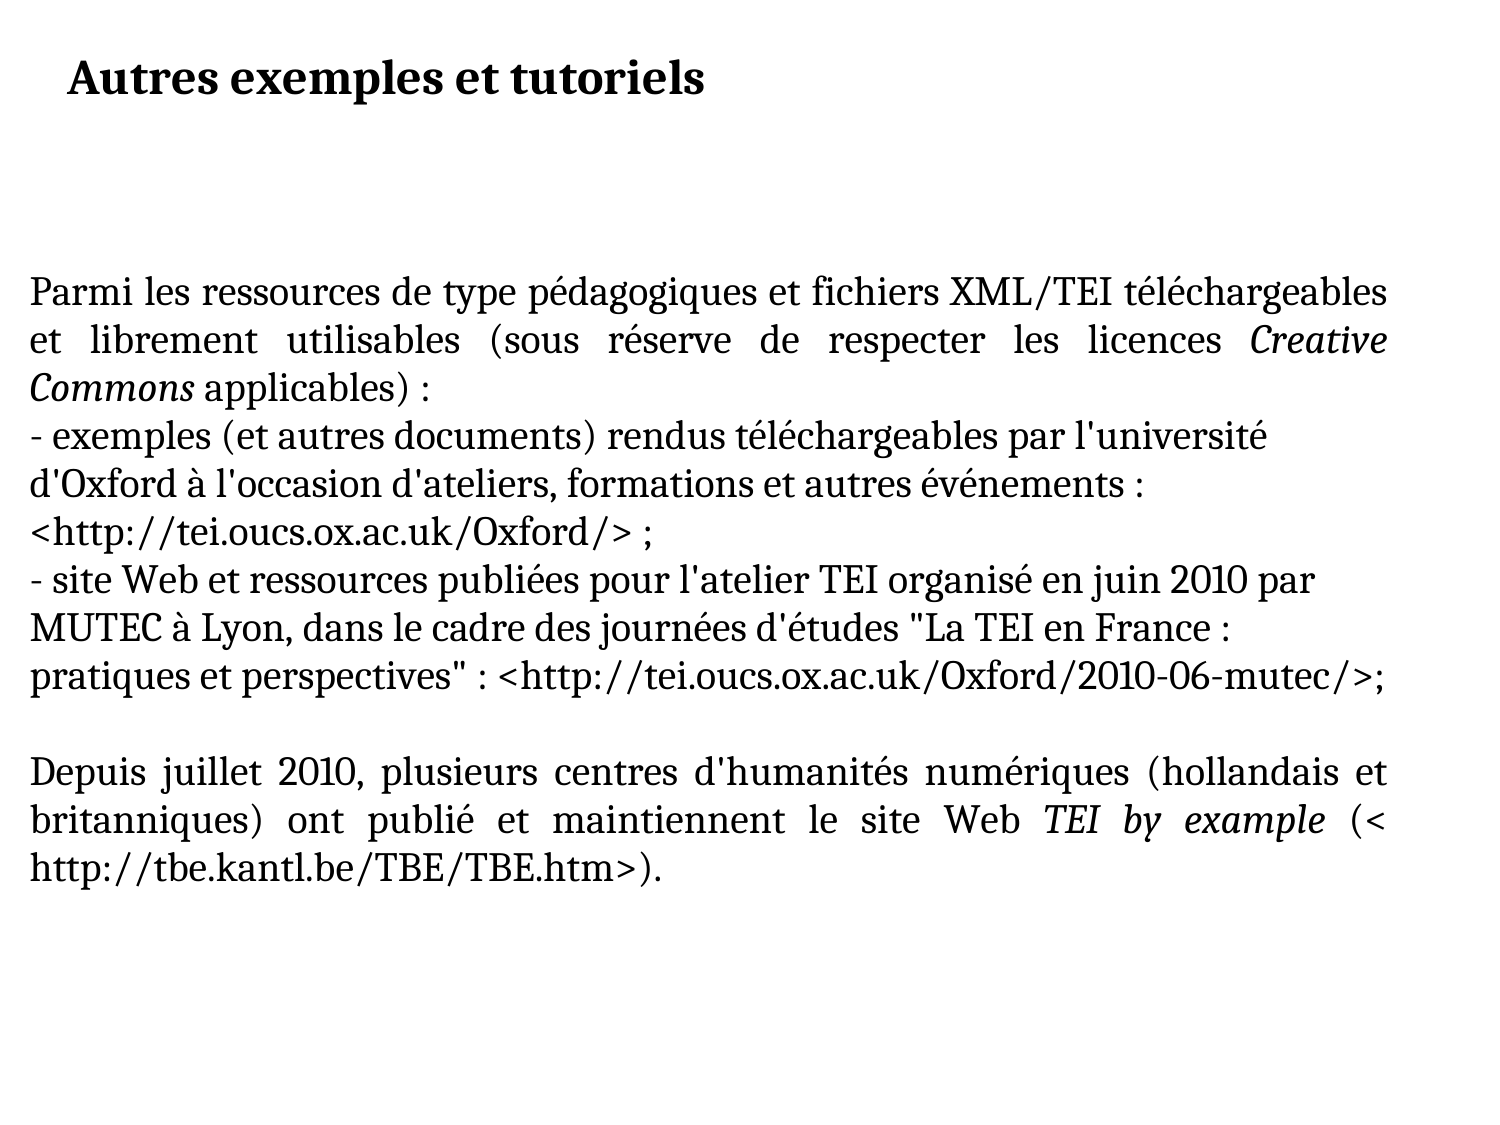

# Autres exemples et tutoriels
Parmi les ressources de type pédagogiques et fichiers XML/TEI téléchargeables et librement utilisables (sous réserve de respecter les licences Creative Commons applicables) :
- exemples (et autres documents) rendus téléchargeables par l'université d'Oxford à l'occasion d'ateliers, formations et autres événements :
<http://tei.oucs.ox.ac.uk/Oxford/> ;
- site Web et ressources publiées pour l'atelier TEI organisé en juin 2010 par MUTEC à Lyon, dans le cadre des journées d'études "La TEI en France : pratiques et perspectives" : <http://tei.oucs.ox.ac.uk/Oxford/2010-06-mutec/>;
Depuis juillet 2010, plusieurs centres d'humanités numériques (hollandais et britanniques) ont publié et maintiennent le site Web TEI by example (<http://tbe.kantl.be/TBE/TBE.htm>).